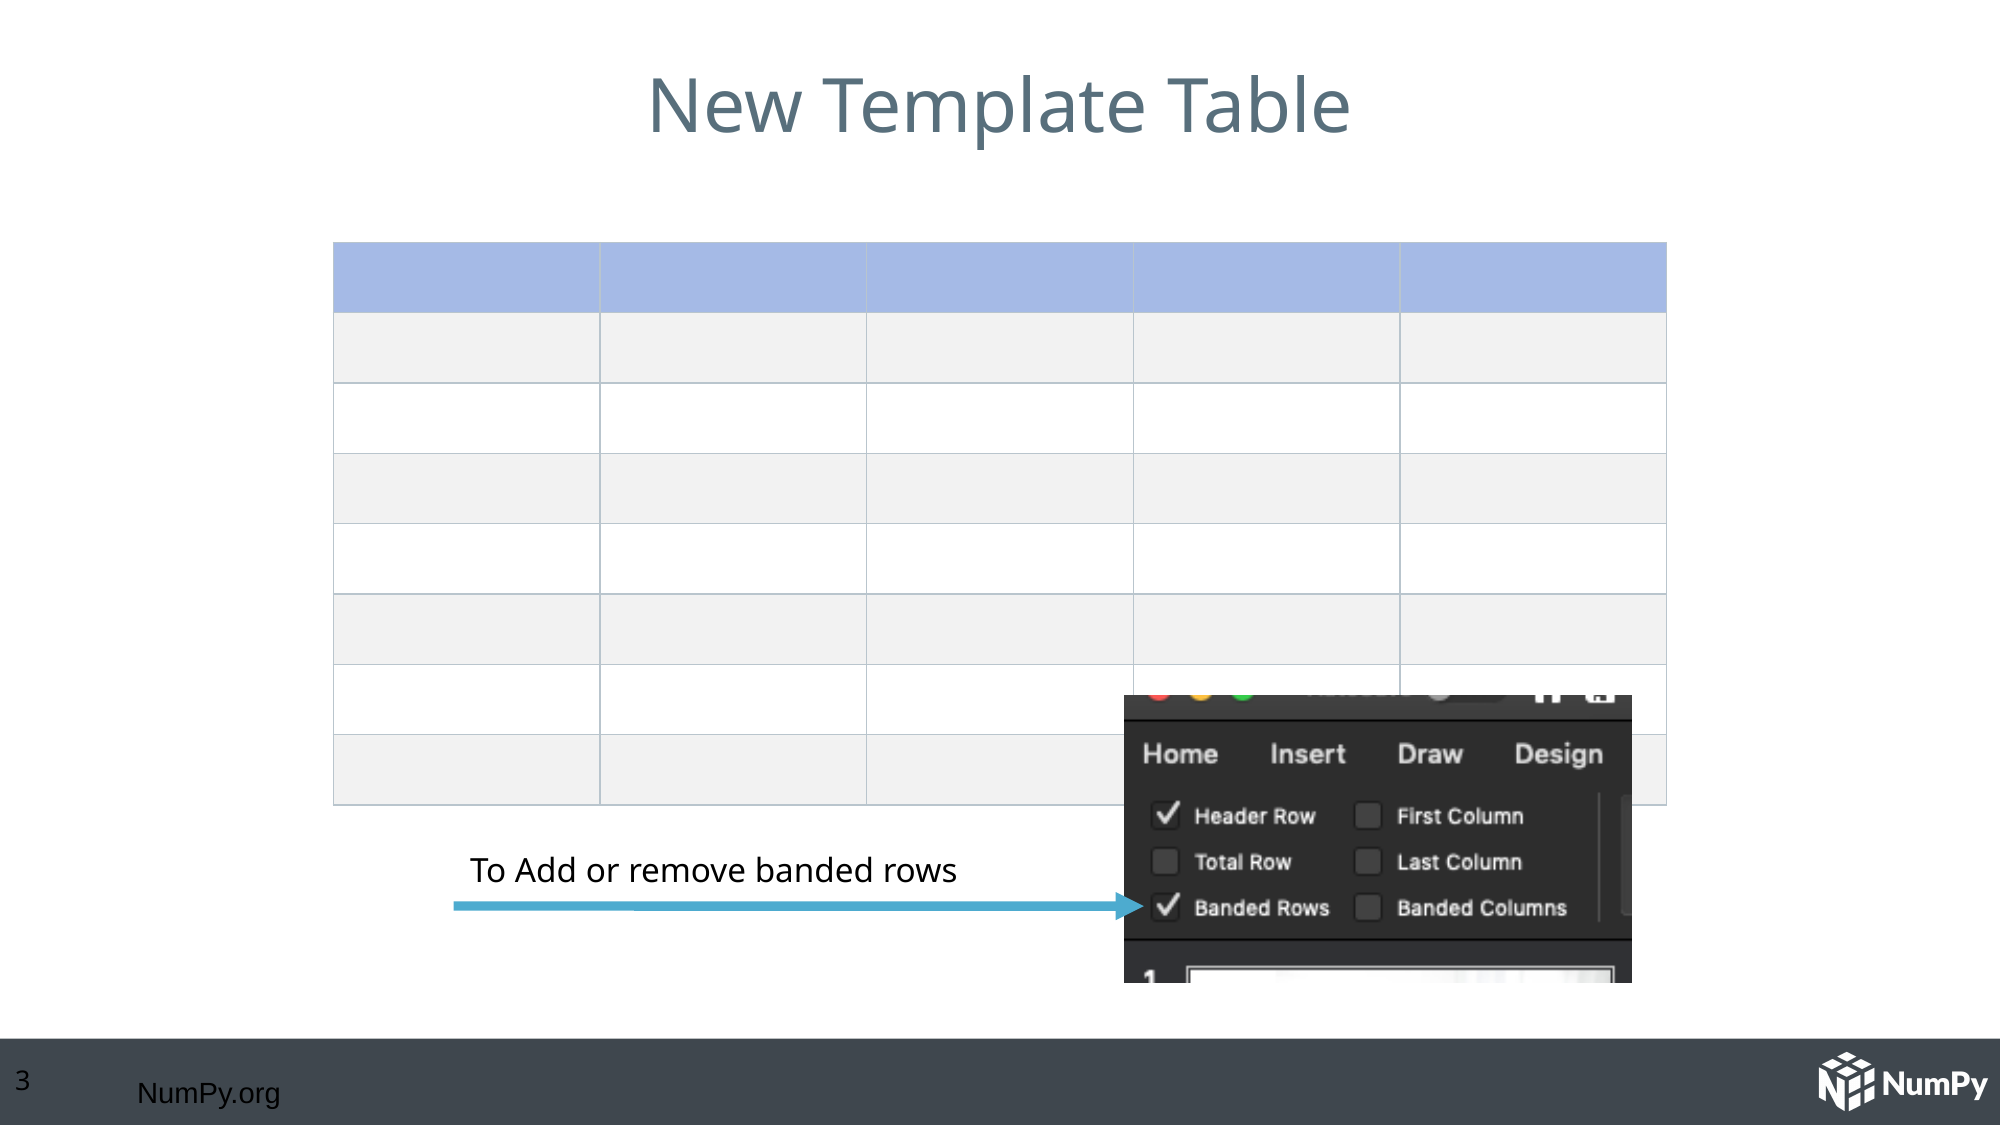

# New Template Table
| | | | | |
| --- | --- | --- | --- | --- |
| | | | | |
| | | | | |
| | | | | |
| | | | | |
| | | | | |
| | | | | |
| | | | | |
To Add or remove banded rows
NumPy.org